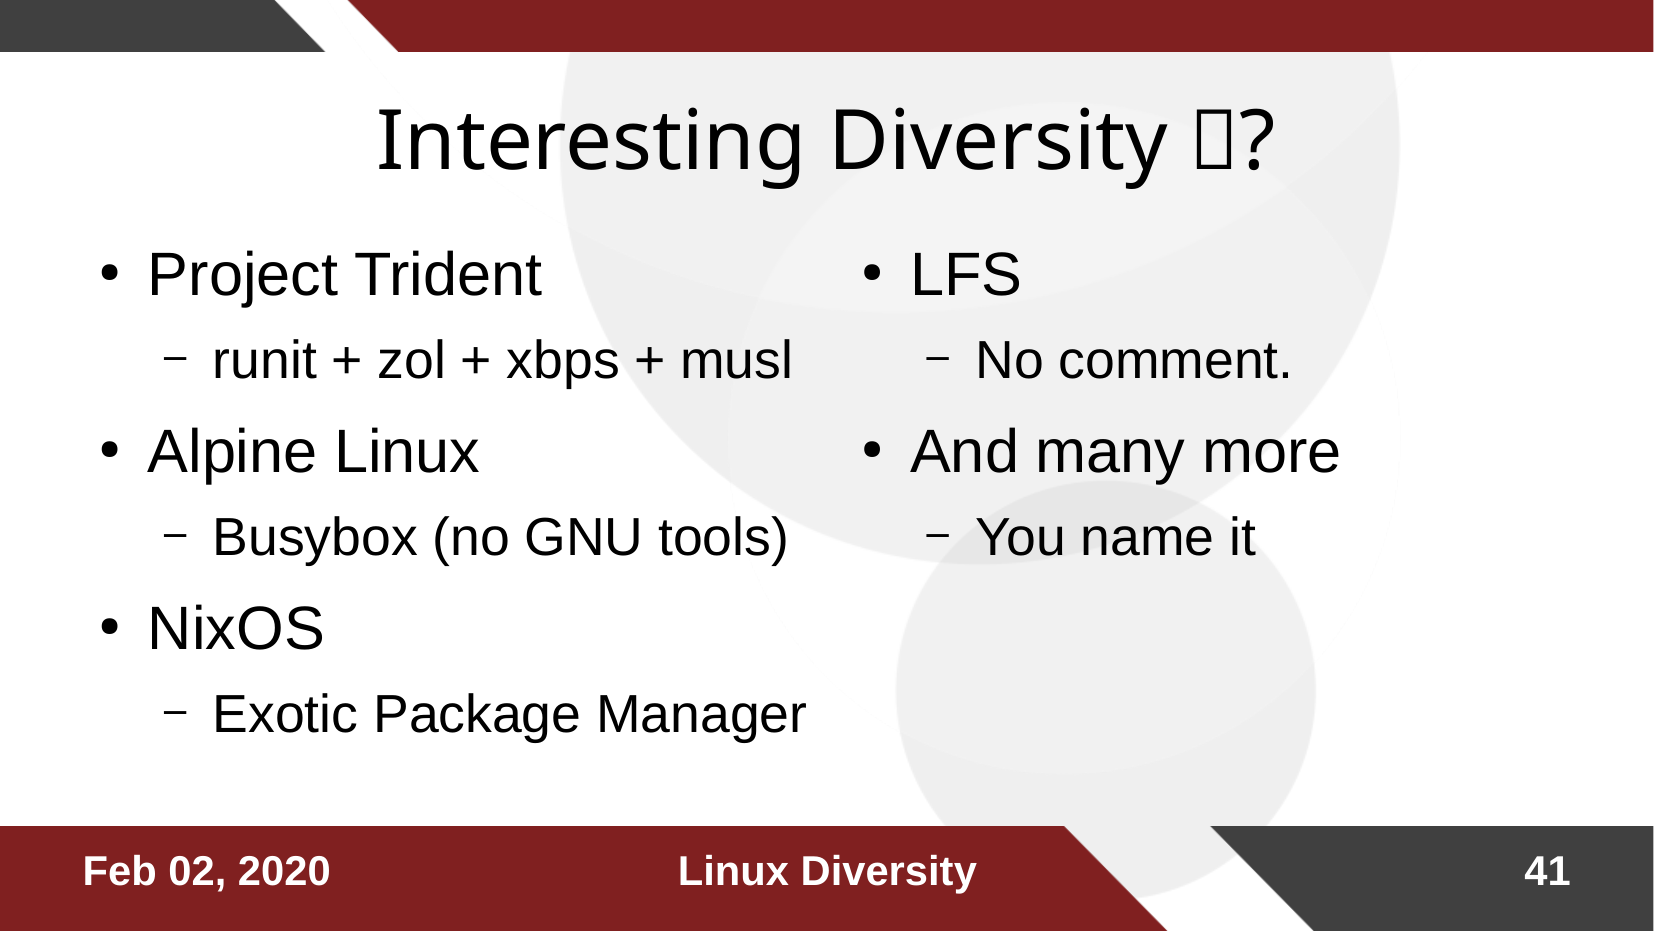

# Interesting Diversity 🤔?
Project Trident
runit + zol + xbps + musl
Alpine Linux
Busybox (no GNU tools)
NixOS
Exotic Package Manager
LFS
No comment.
And many more
You name it
Feb 02, 2020
Linux Diversity
41